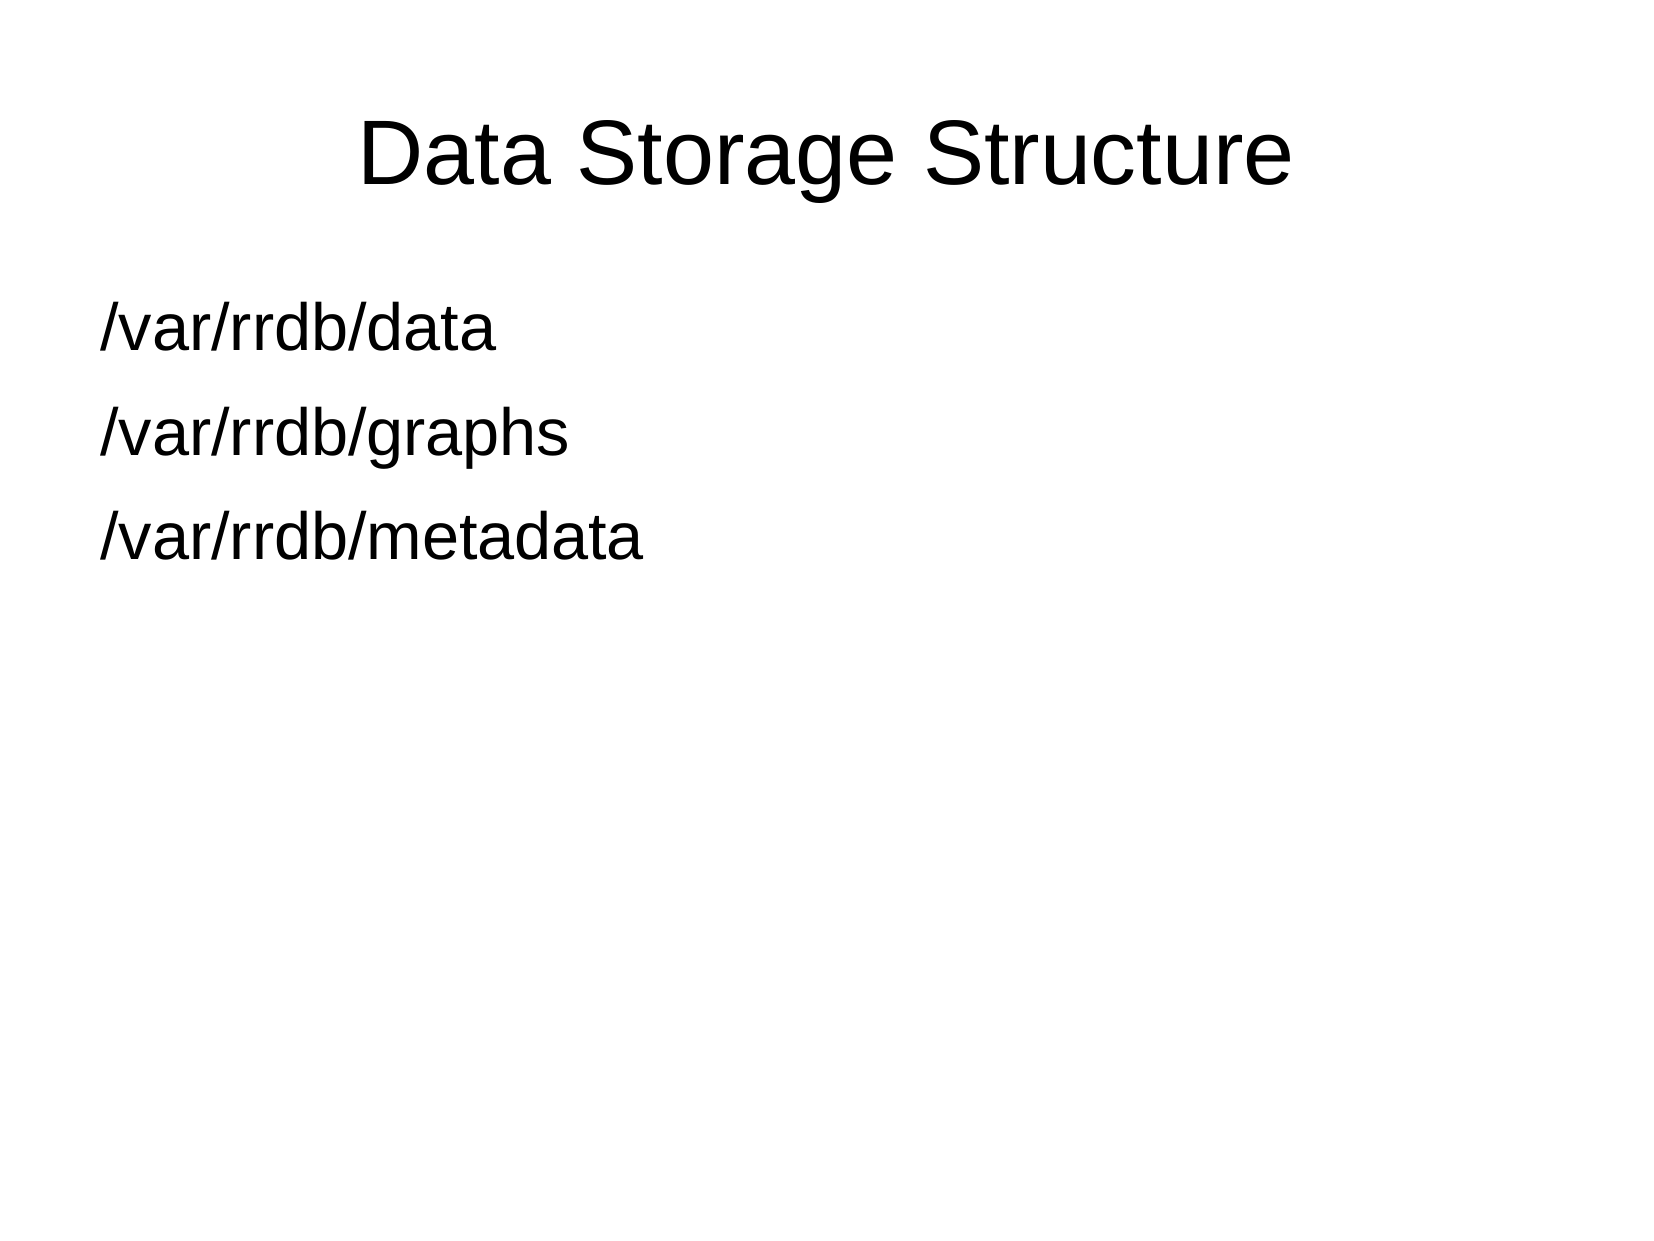

# Data Storage Structure
/var/rrdb/data
/var/rrdb/graphs
/var/rrdb/metadata